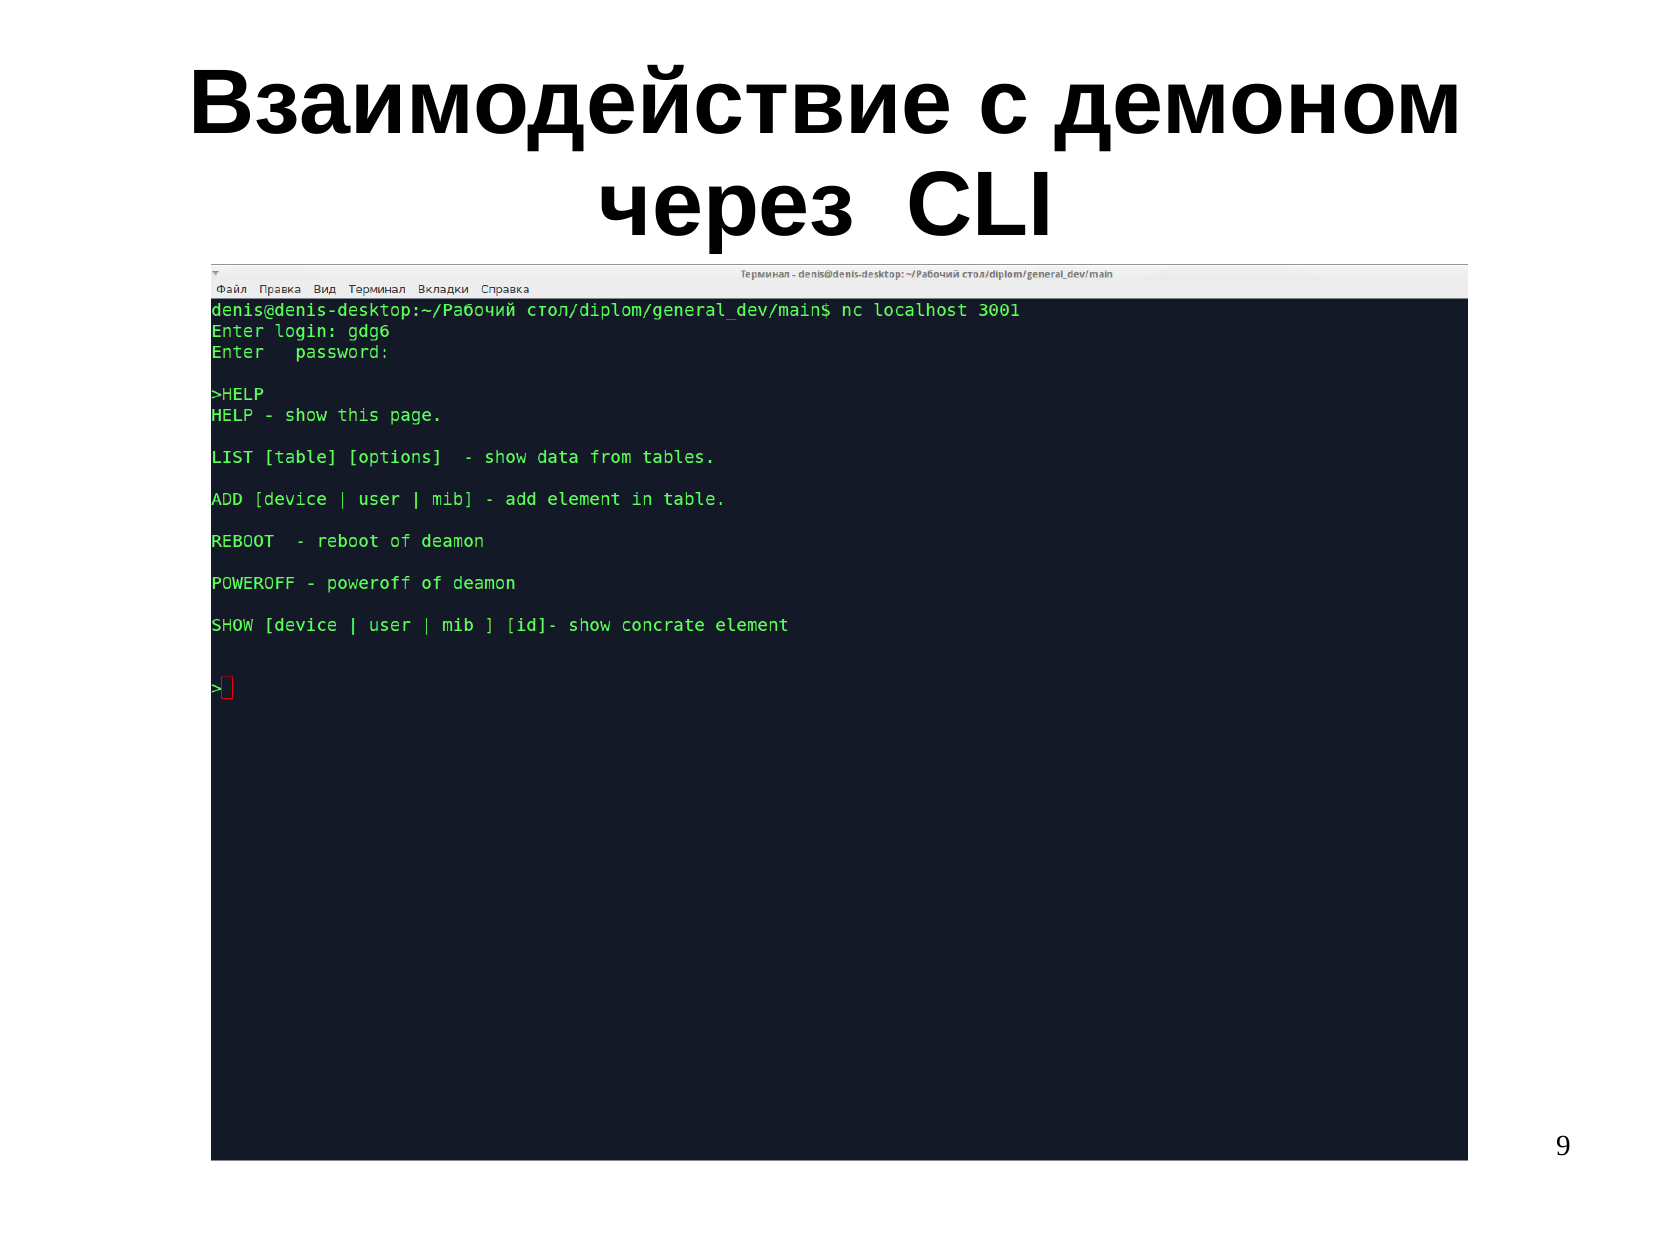

# Взаимодействие с демоном через CLI
9